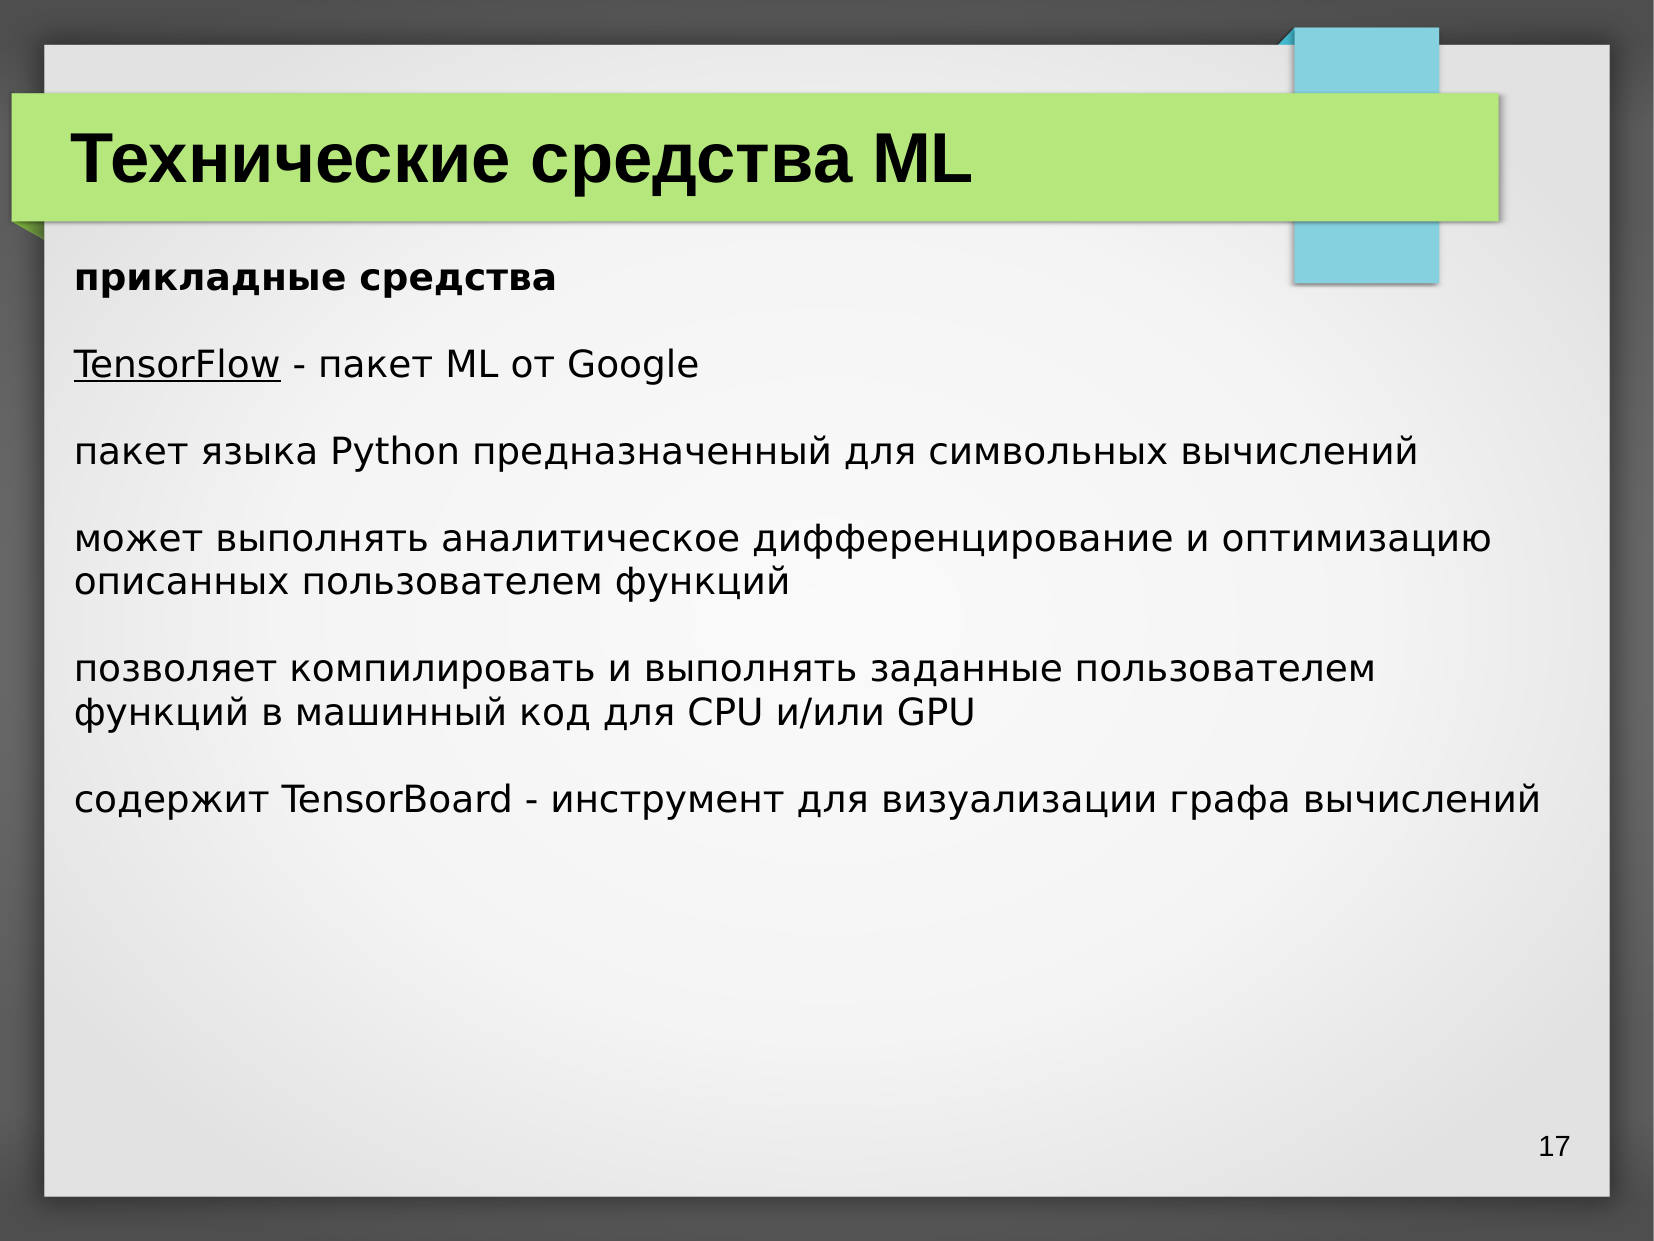

# Технические средства ML
прикладные средства
TensorFlow - пакет ML от Google
пакет языка Python предназначенный для символьных вычислений
может выполнять аналитическое дифференцирование и оптимизацию описанных пользователем функций
позволяет компилировать и выполнять заданные пользователем функций в машинный код для CPU и/или GPU
содержит TensorBoard - инструмент для визуализации графа вычислений
17